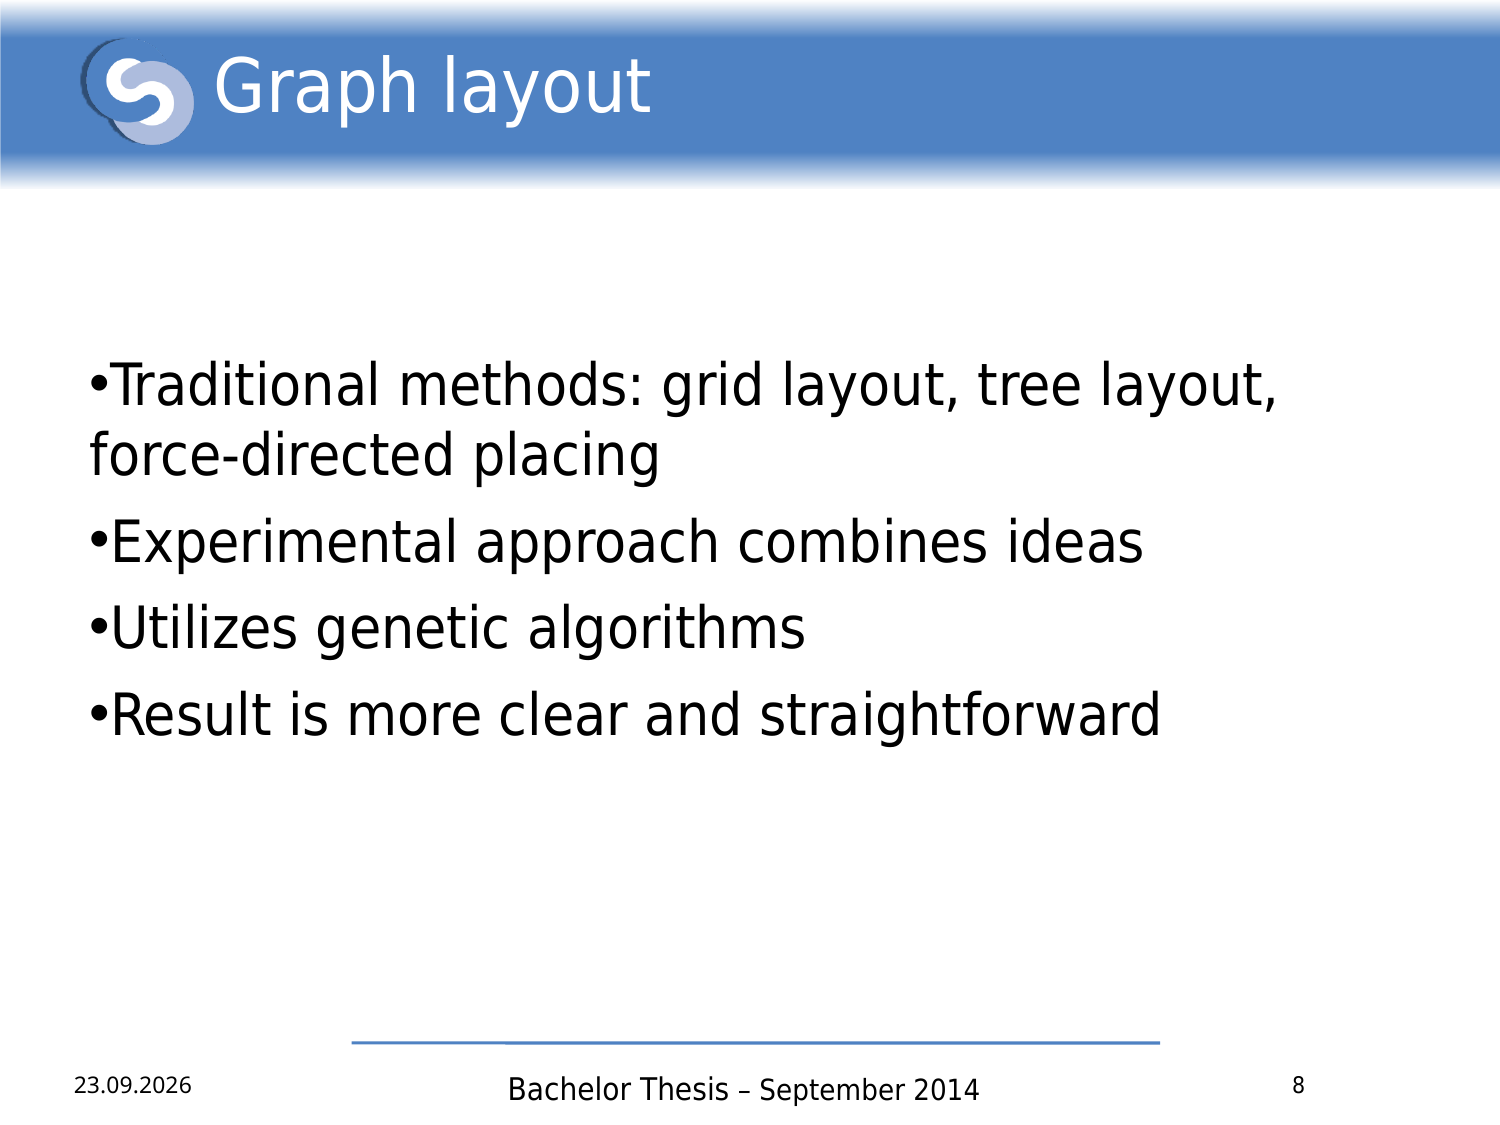

# Graph layout
Traditional methods: grid layout, tree layout, force-directed placing
Experimental approach combines ideas
Utilizes genetic algorithms
Result is more clear and straightforward
Bachelor Thesis – September 2014